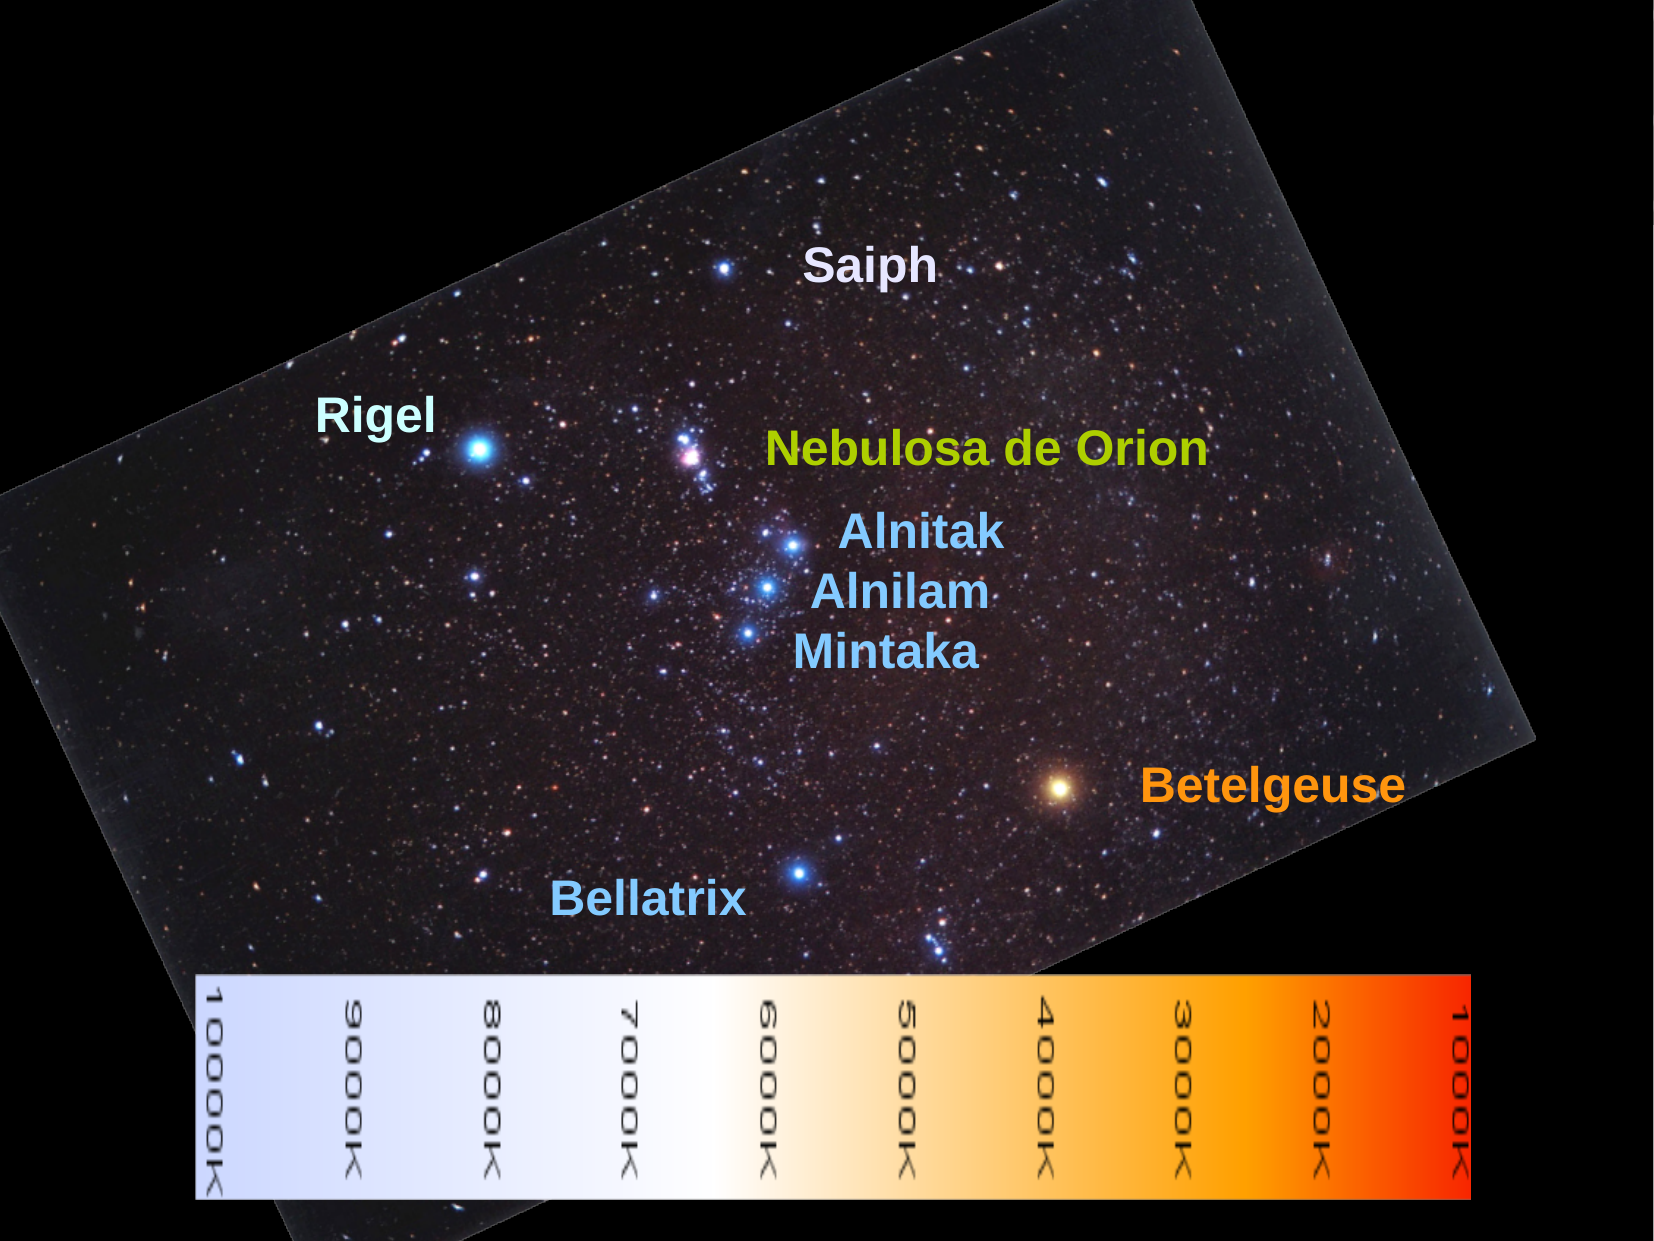

Saiph
Rigel
Nebulosa de Orion
Alnitak
Alnilam
Mintaka
Betelgeuse
Bellatrix
Abr, 21, 2016
H. Asorey - A. Cutsaimanis
47